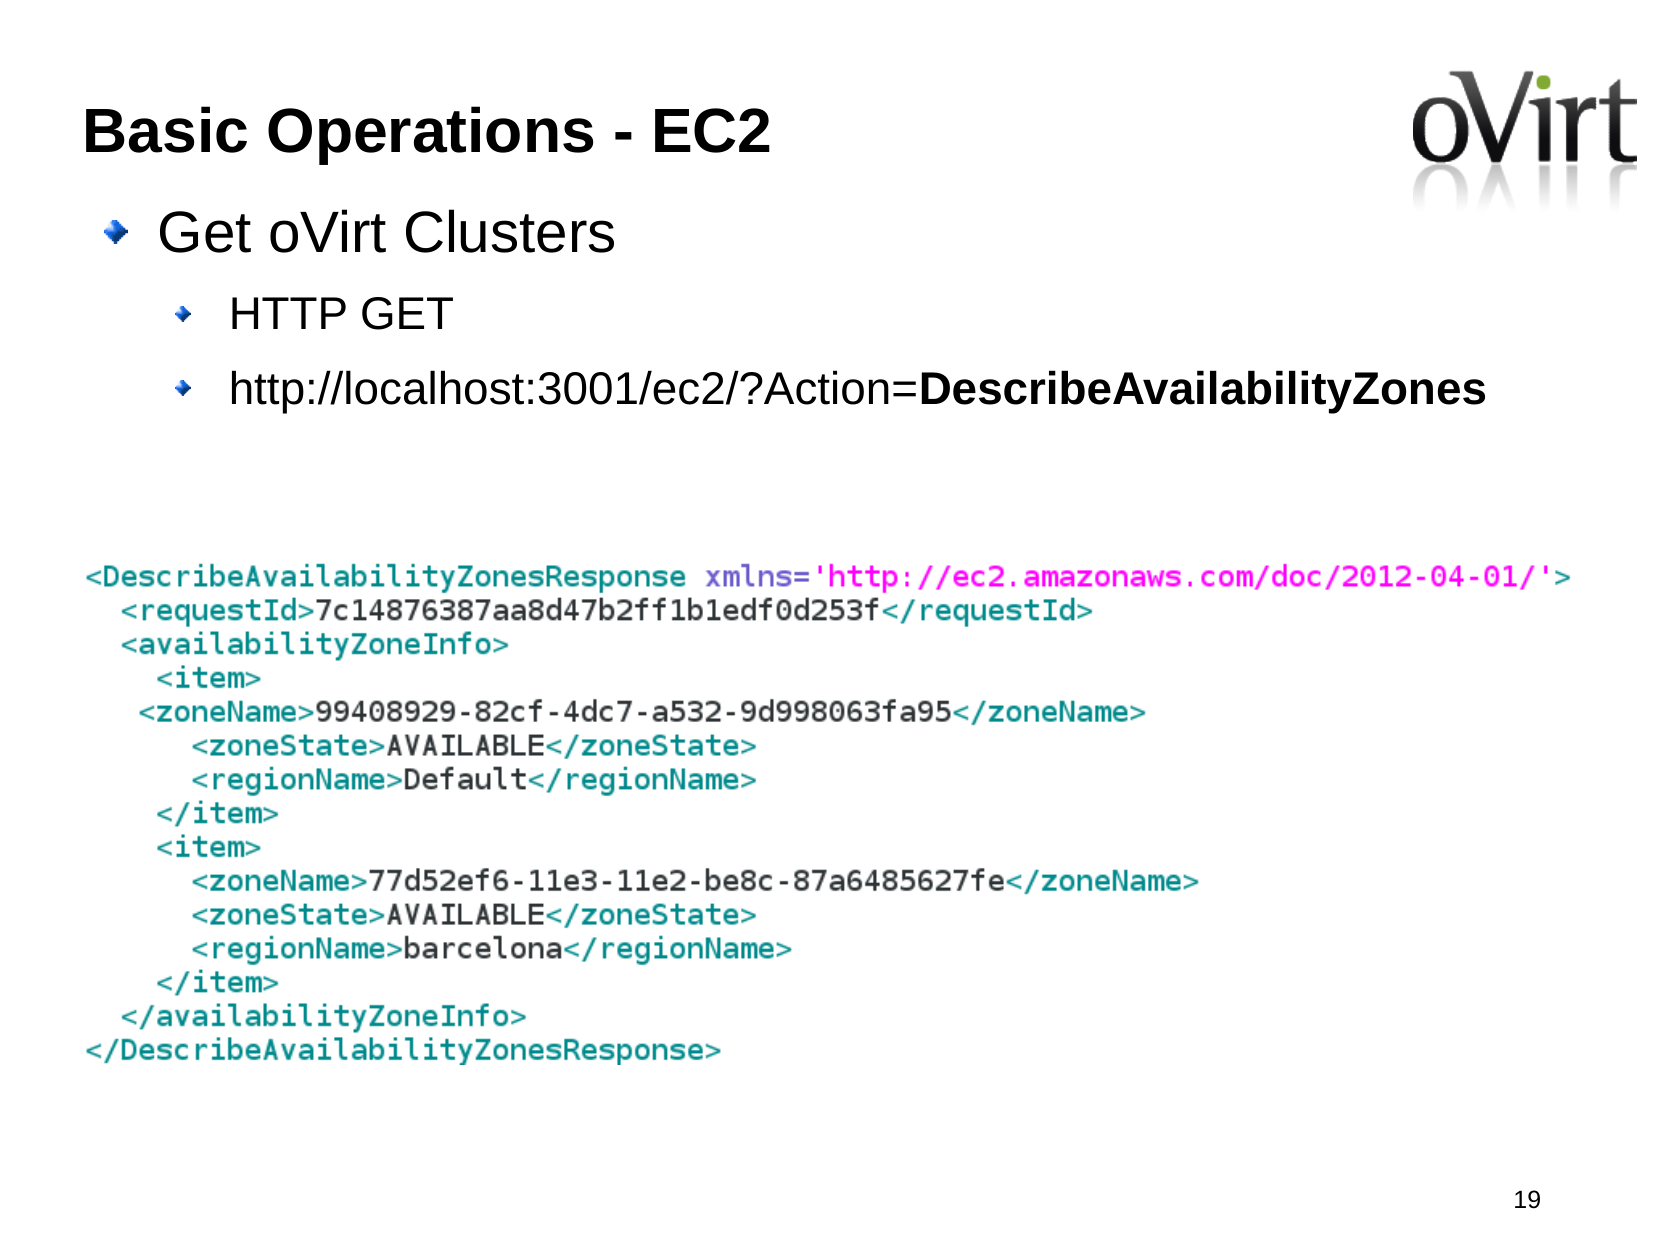

# Basic Operations - EC2
Get oVirt Clusters
HTTP GET
http://localhost:3001/ec2/?Action=DescribeAvailabilityZones